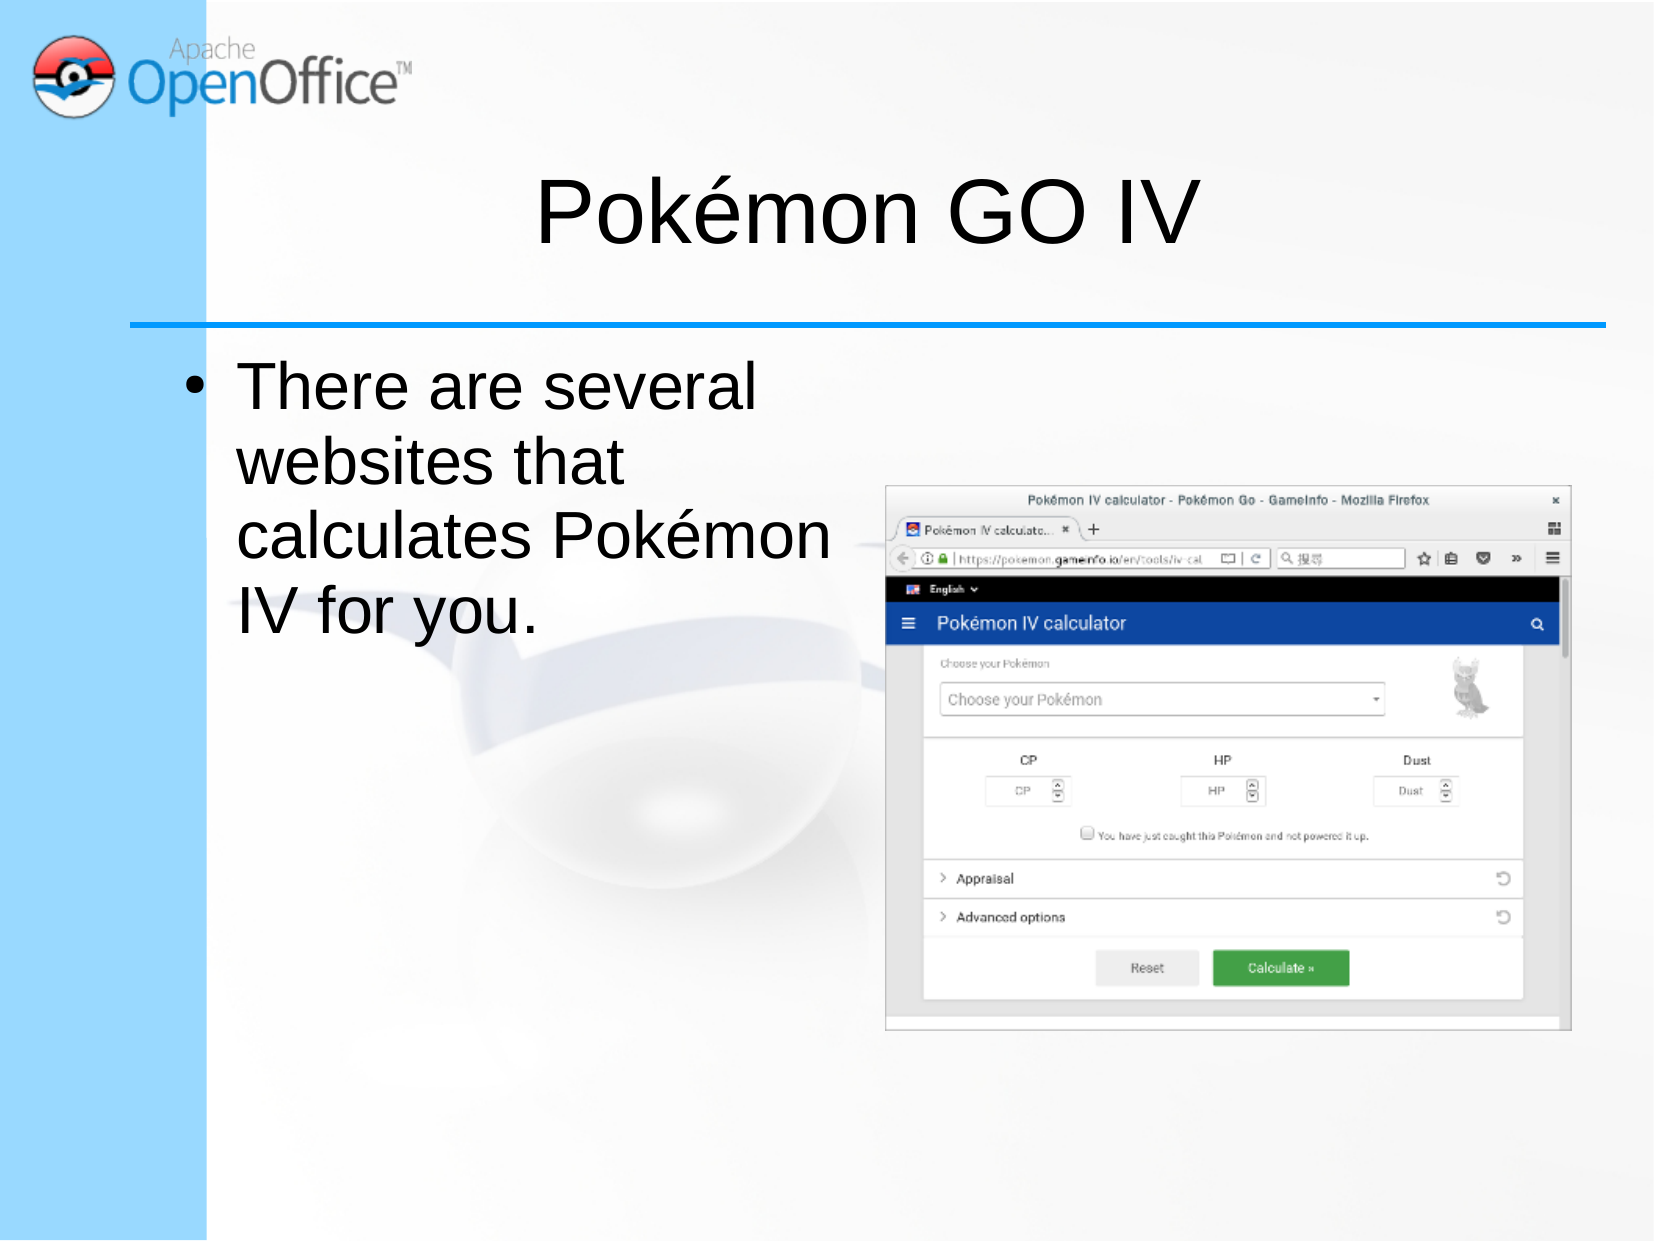

# Pokémon GO IV
There are several websites that calculates Pokémon IV for you.